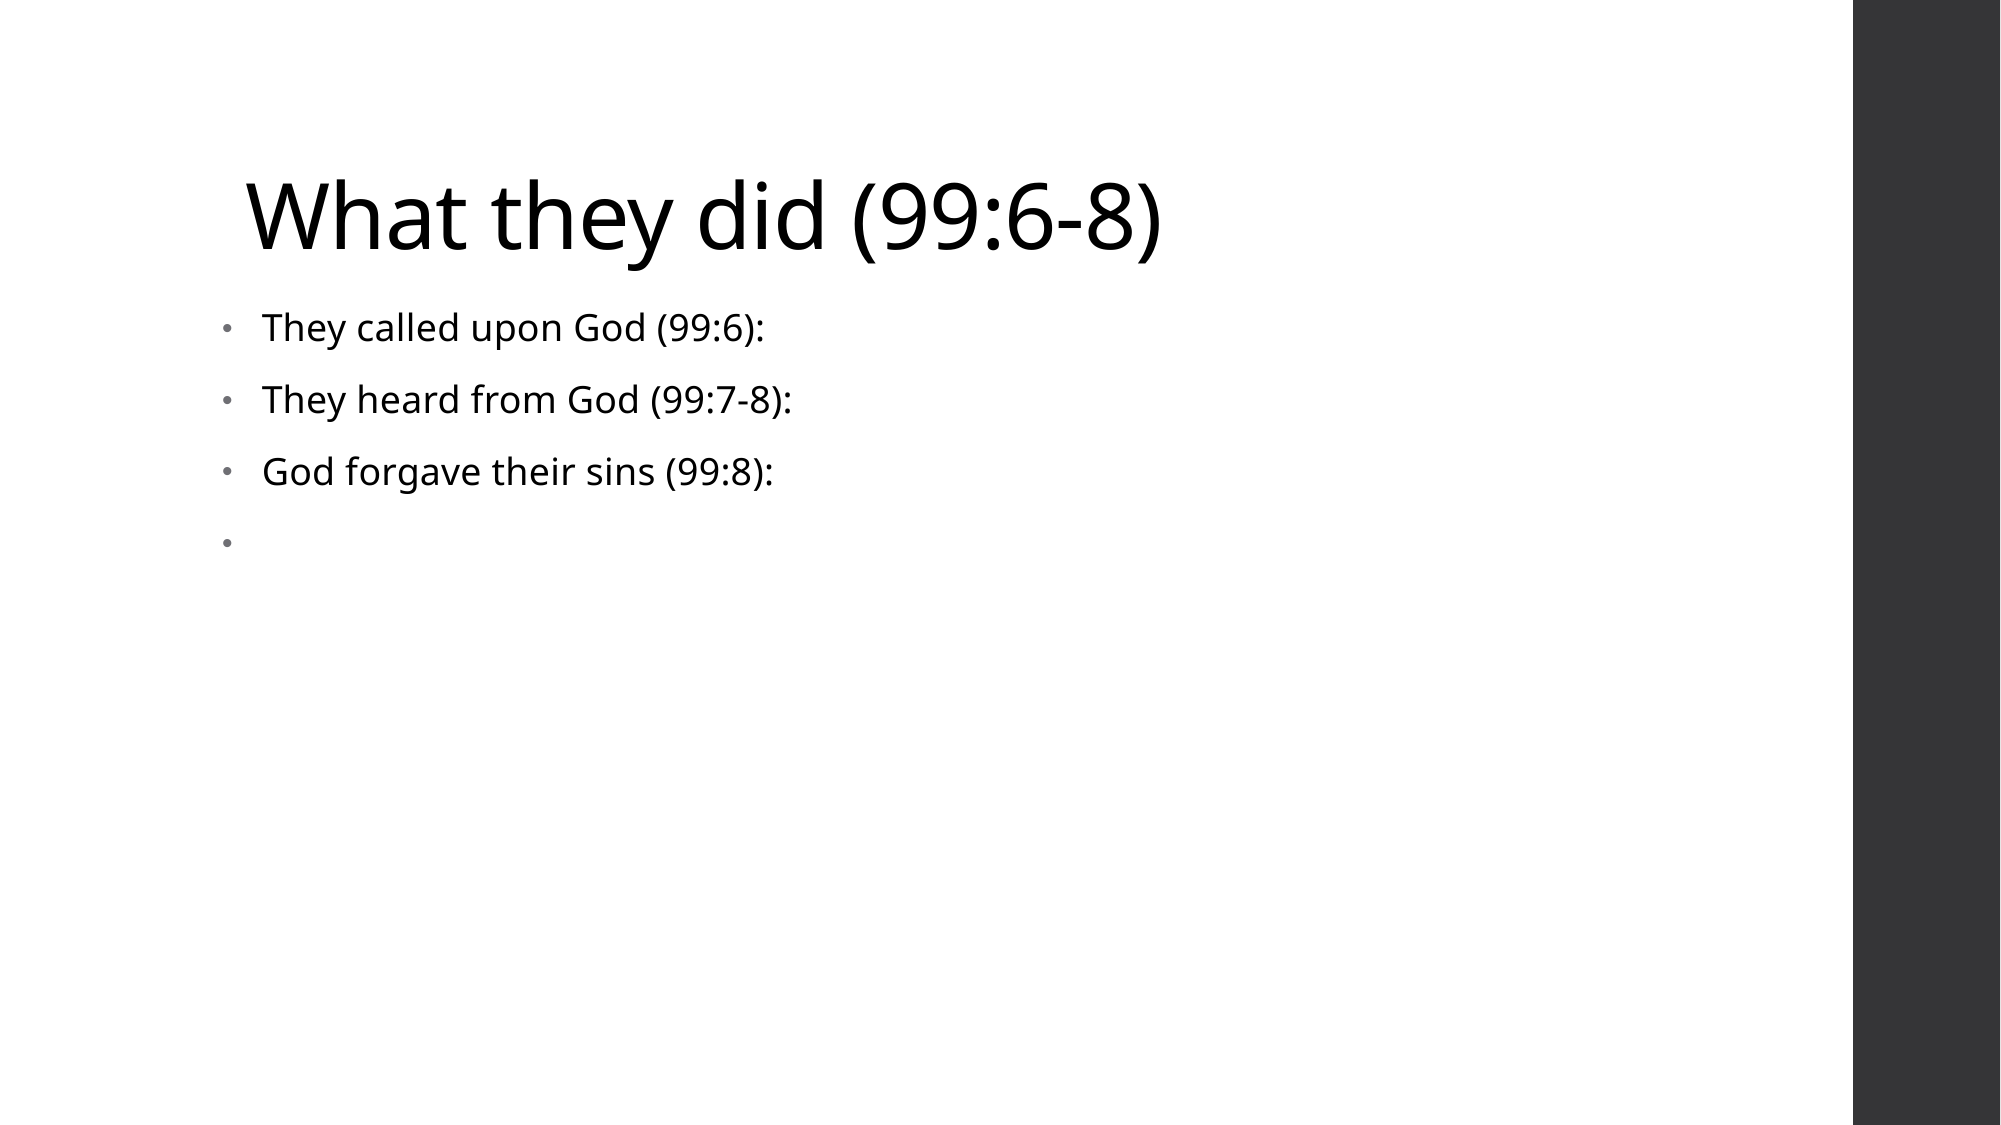

# What they did (99:6-8)
 They called upon God (99:6):
 They heard from God (99:7-8):
 God forgave their sins (99:8):